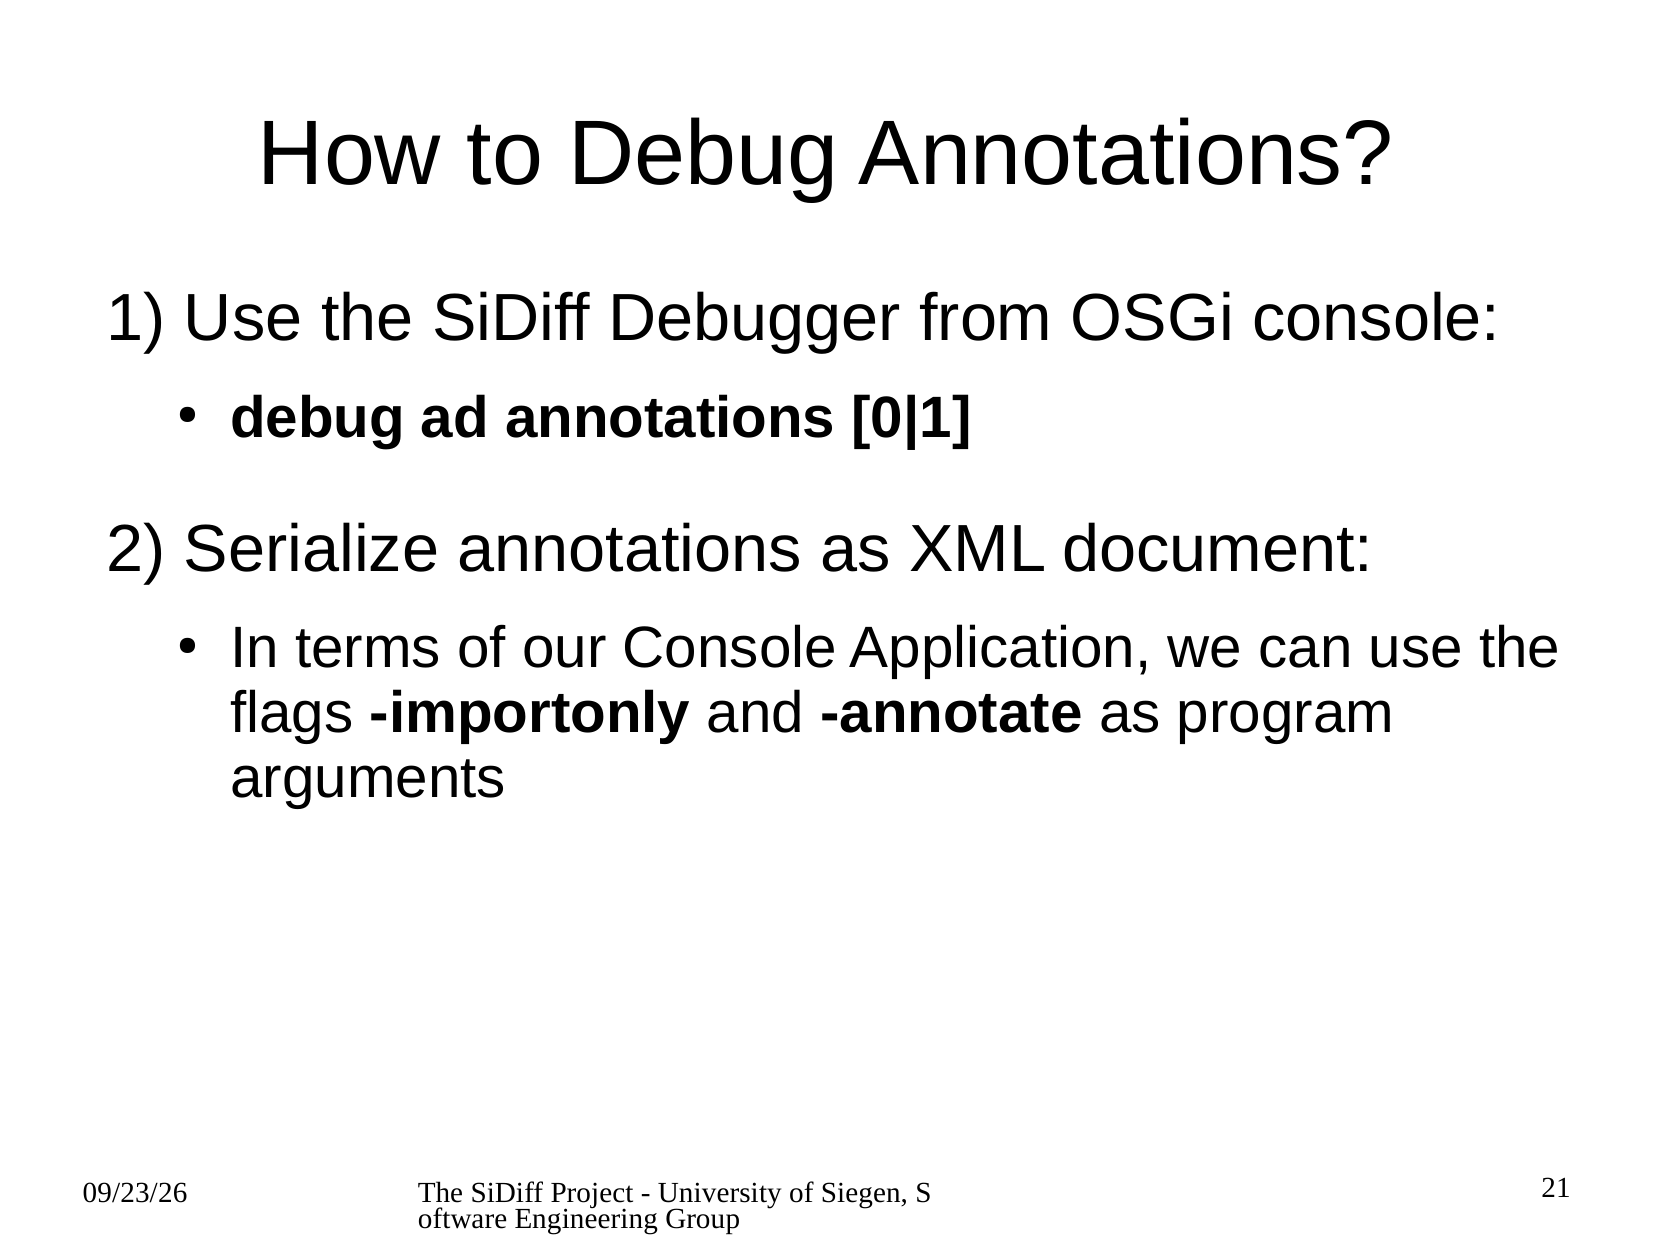

# How to Debug Annotations?
 Use the SiDiff Debugger from OSGi console:
debug ad annotations [0|1]
 Serialize annotations as XML document:
In terms of our Console Application, we can use the flags -importonly and -annotate as program arguments
21
The SiDiff Project - University of Siegen, Software Engineering Group